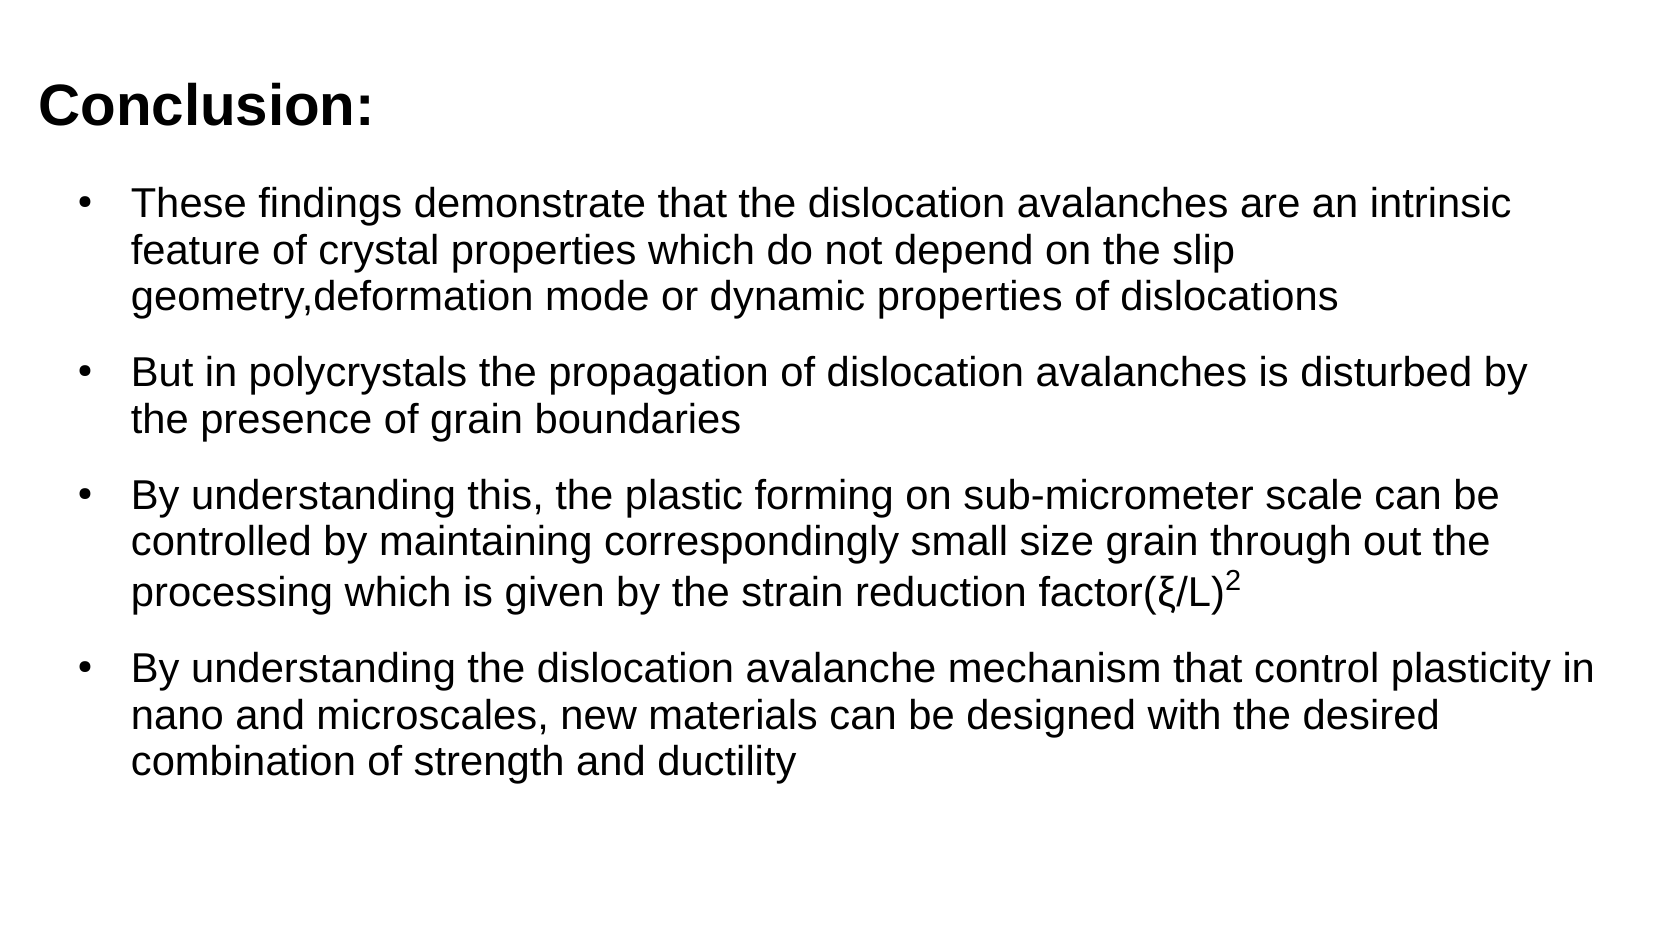

# Conclusion:
These findings demonstrate that the dislocation avalanches are an intrinsic feature of crystal properties which do not depend on the slip geometry,deformation mode or dynamic properties of dislocations
But in polycrystals the propagation of dislocation avalanches is disturbed by the presence of grain boundaries
By understanding this, the plastic forming on sub-micrometer scale can be controlled by maintaining correspondingly small size grain through out the processing which is given by the strain reduction factor(ξ/L)2
By understanding the dislocation avalanche mechanism that control plasticity in nano and microscales, new materials can be designed with the desired combination of strength and ductility